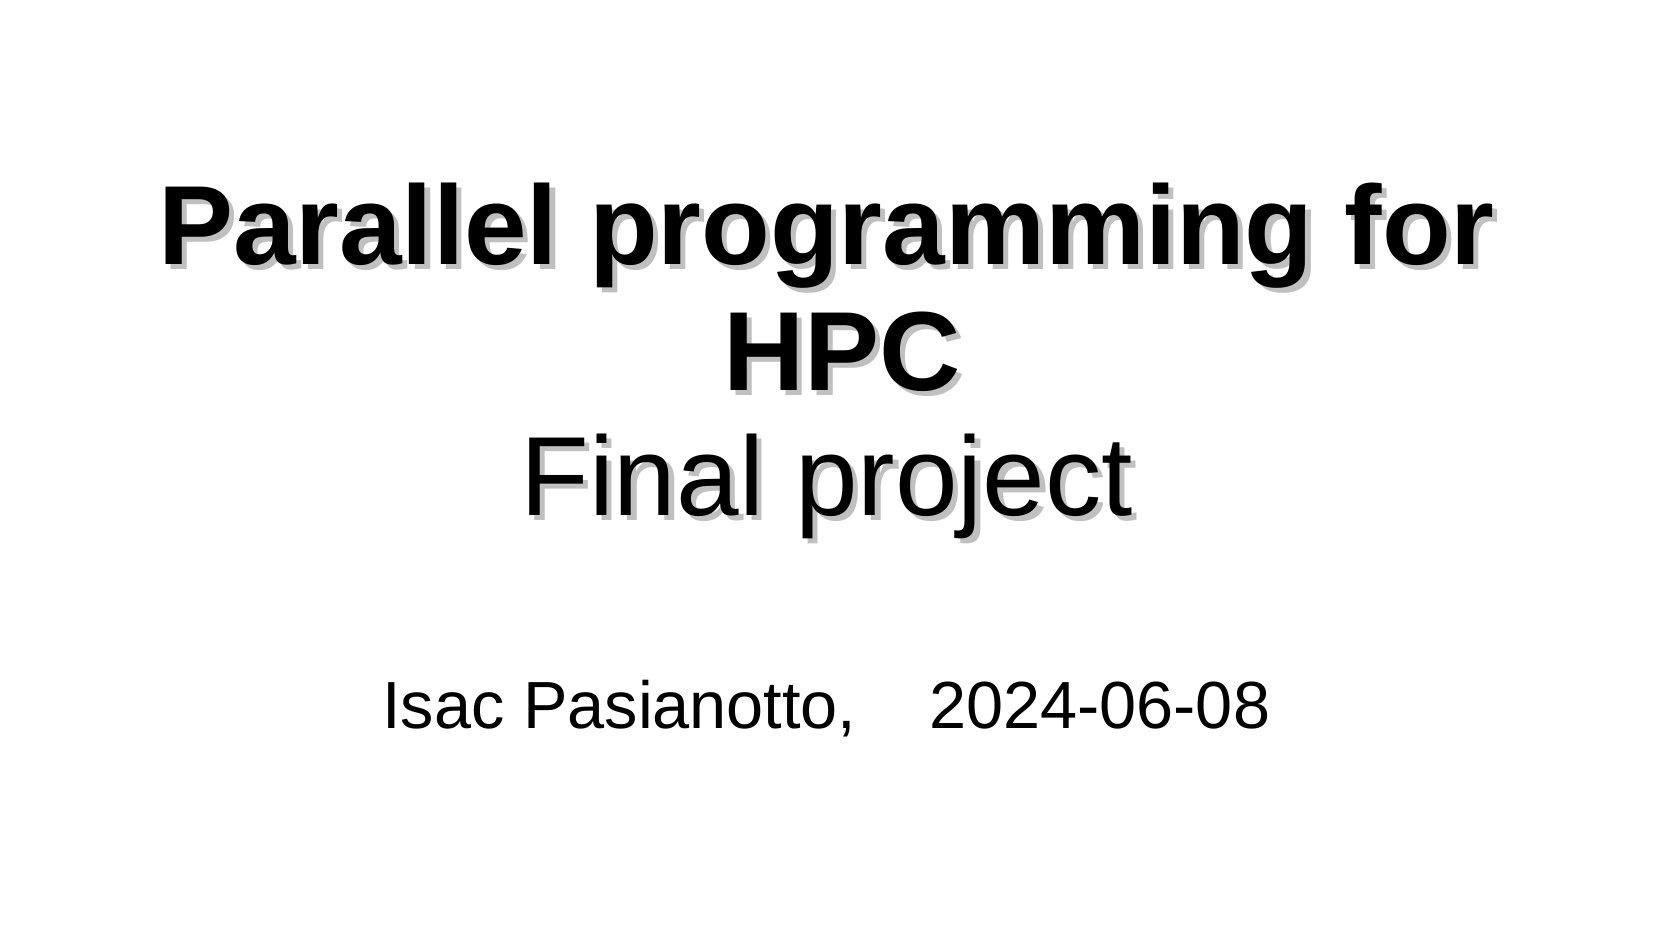

# Parallel programming for HPC Final project
Isac Pasianotto, 2024-06-08